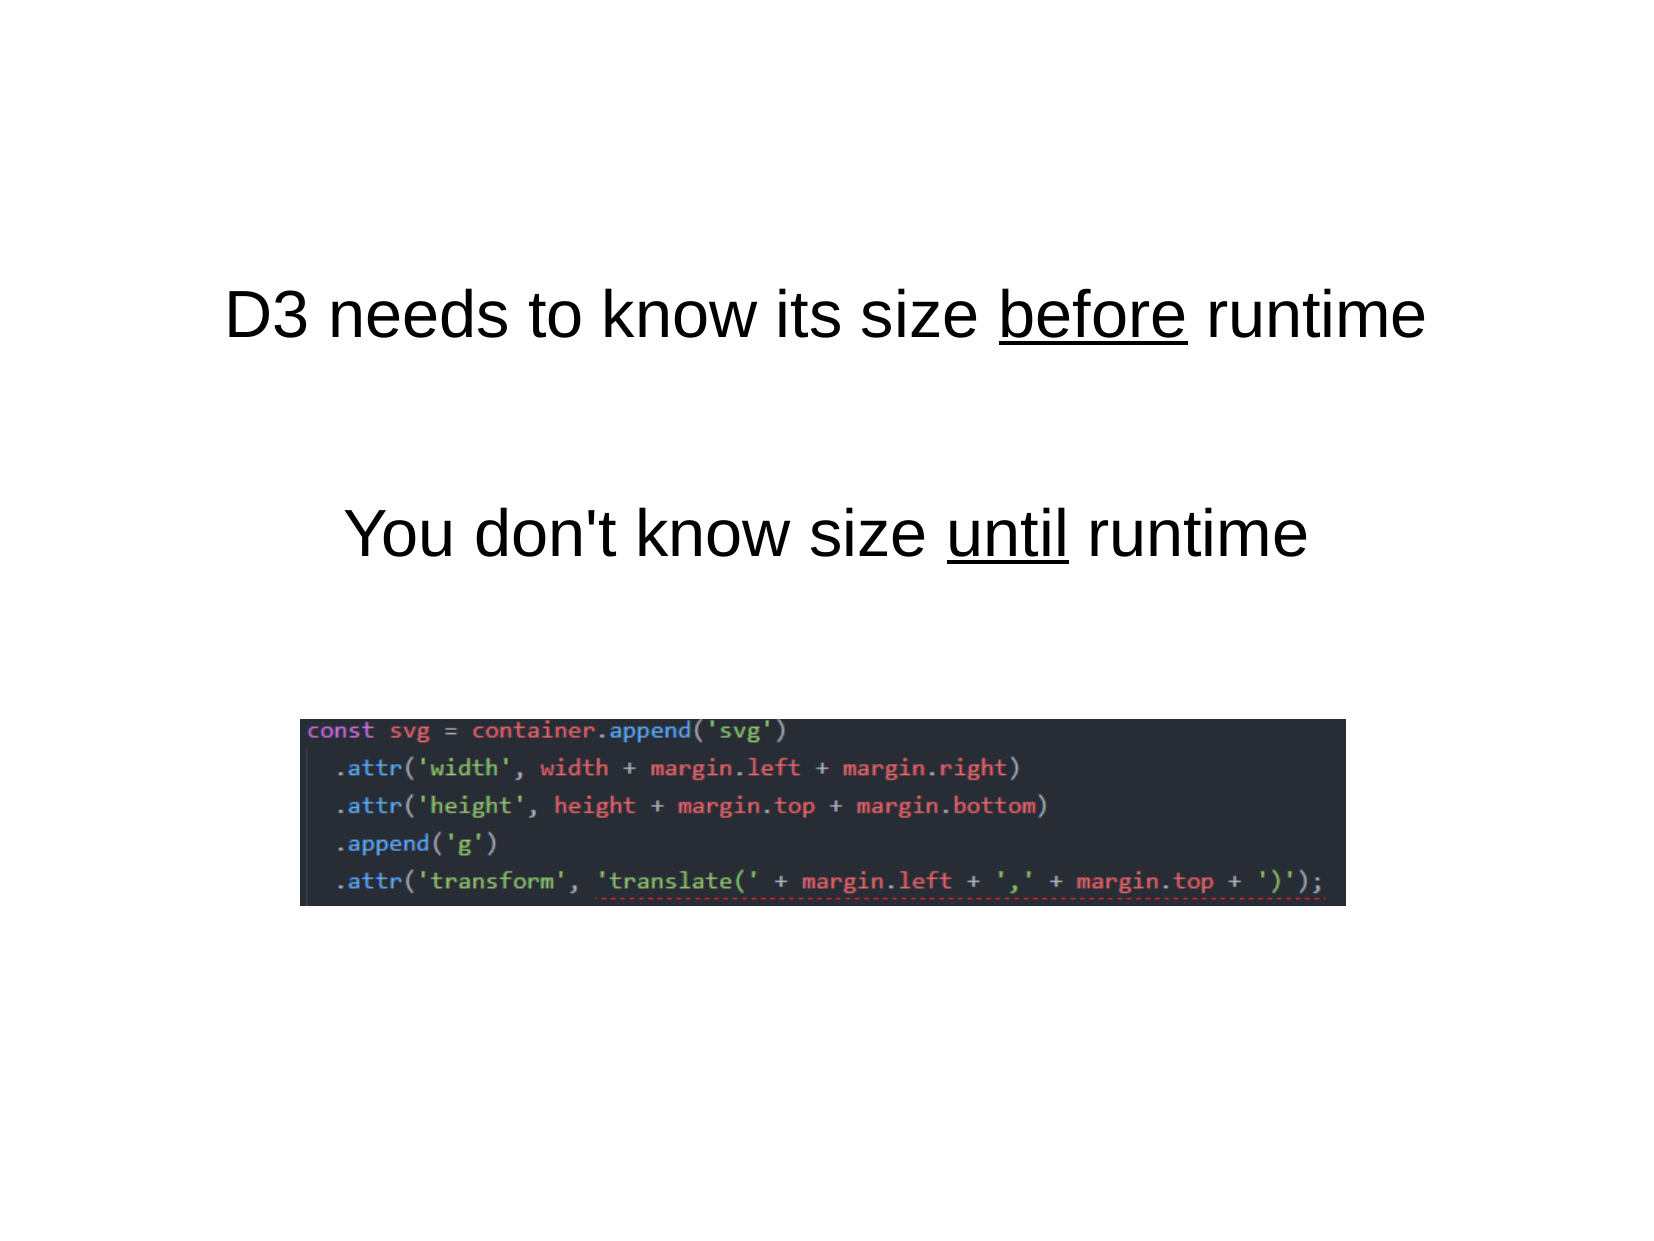

# D3 needs to know its size before runtime
You don't know size until runtime